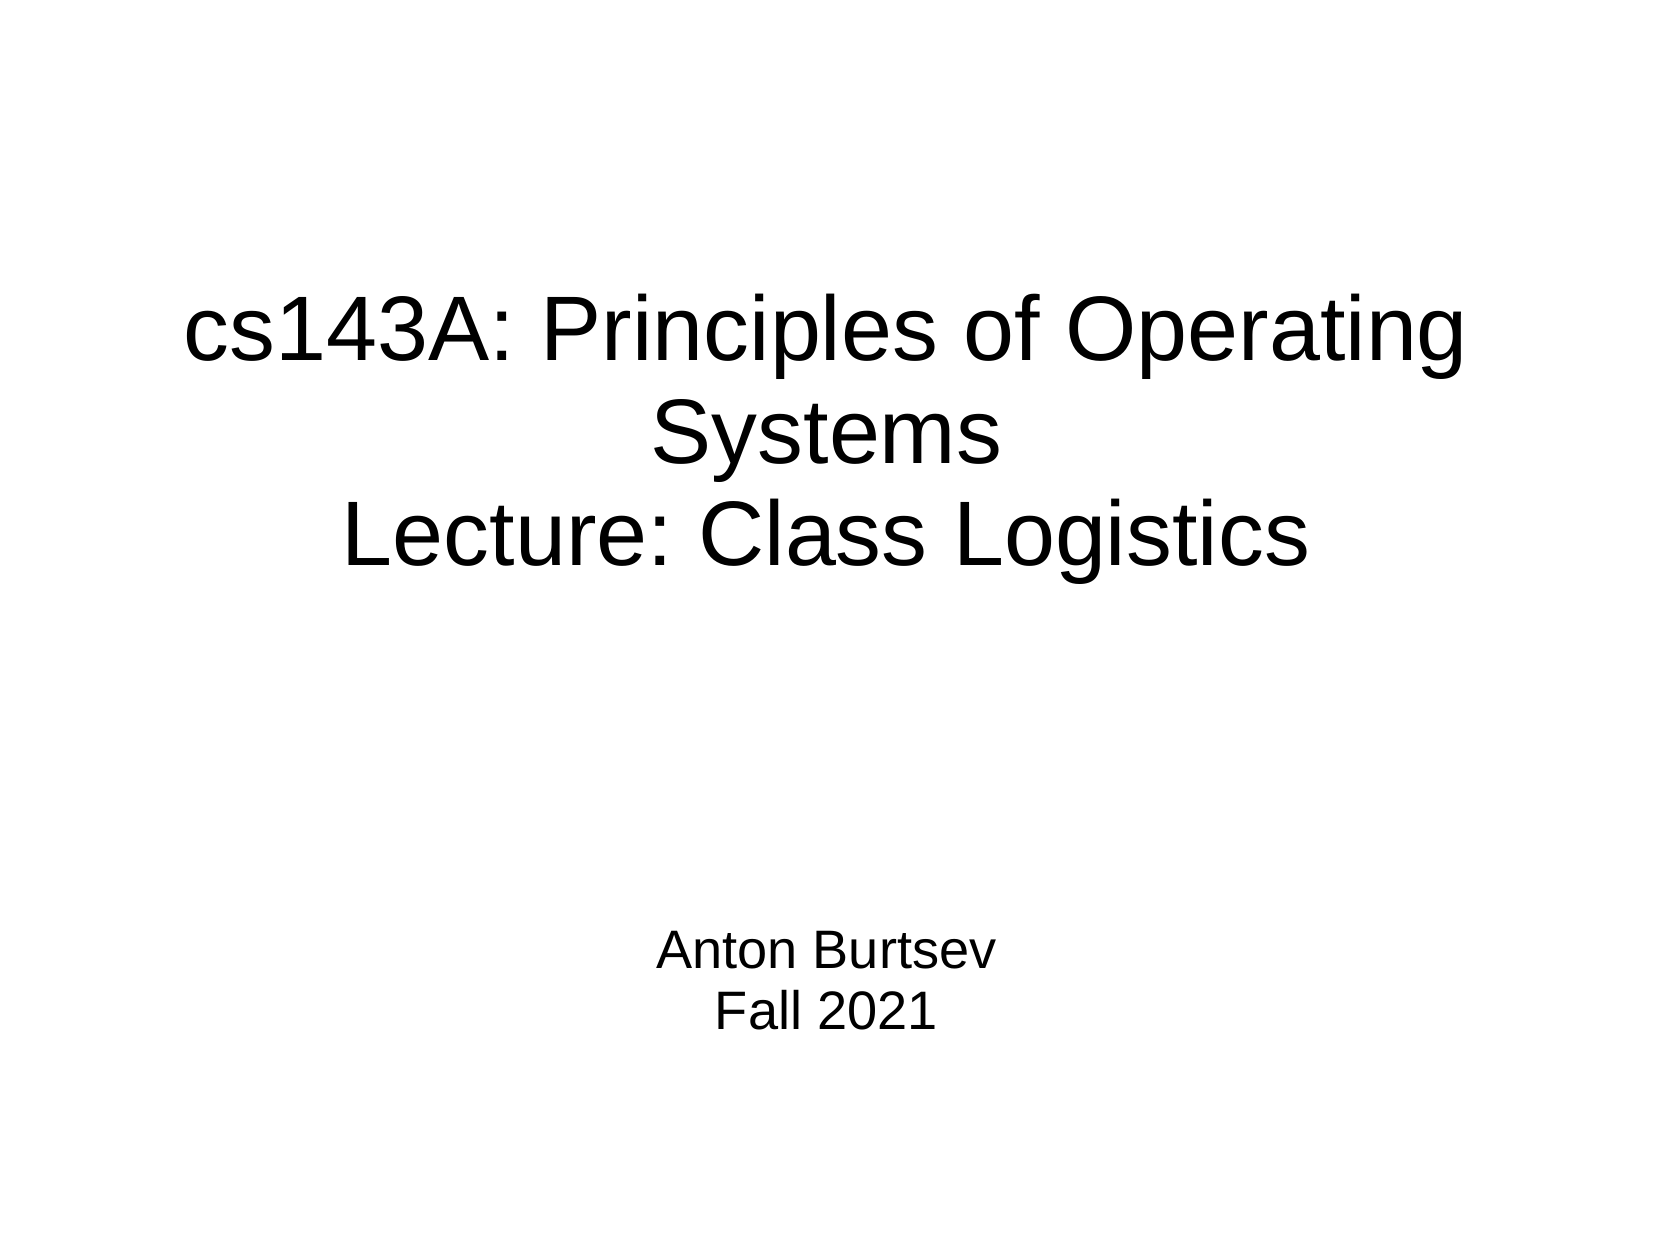

# cs143A: Principles of Operating Systems Lecture: Class Logistics
Anton Burtsev
Fall 2021